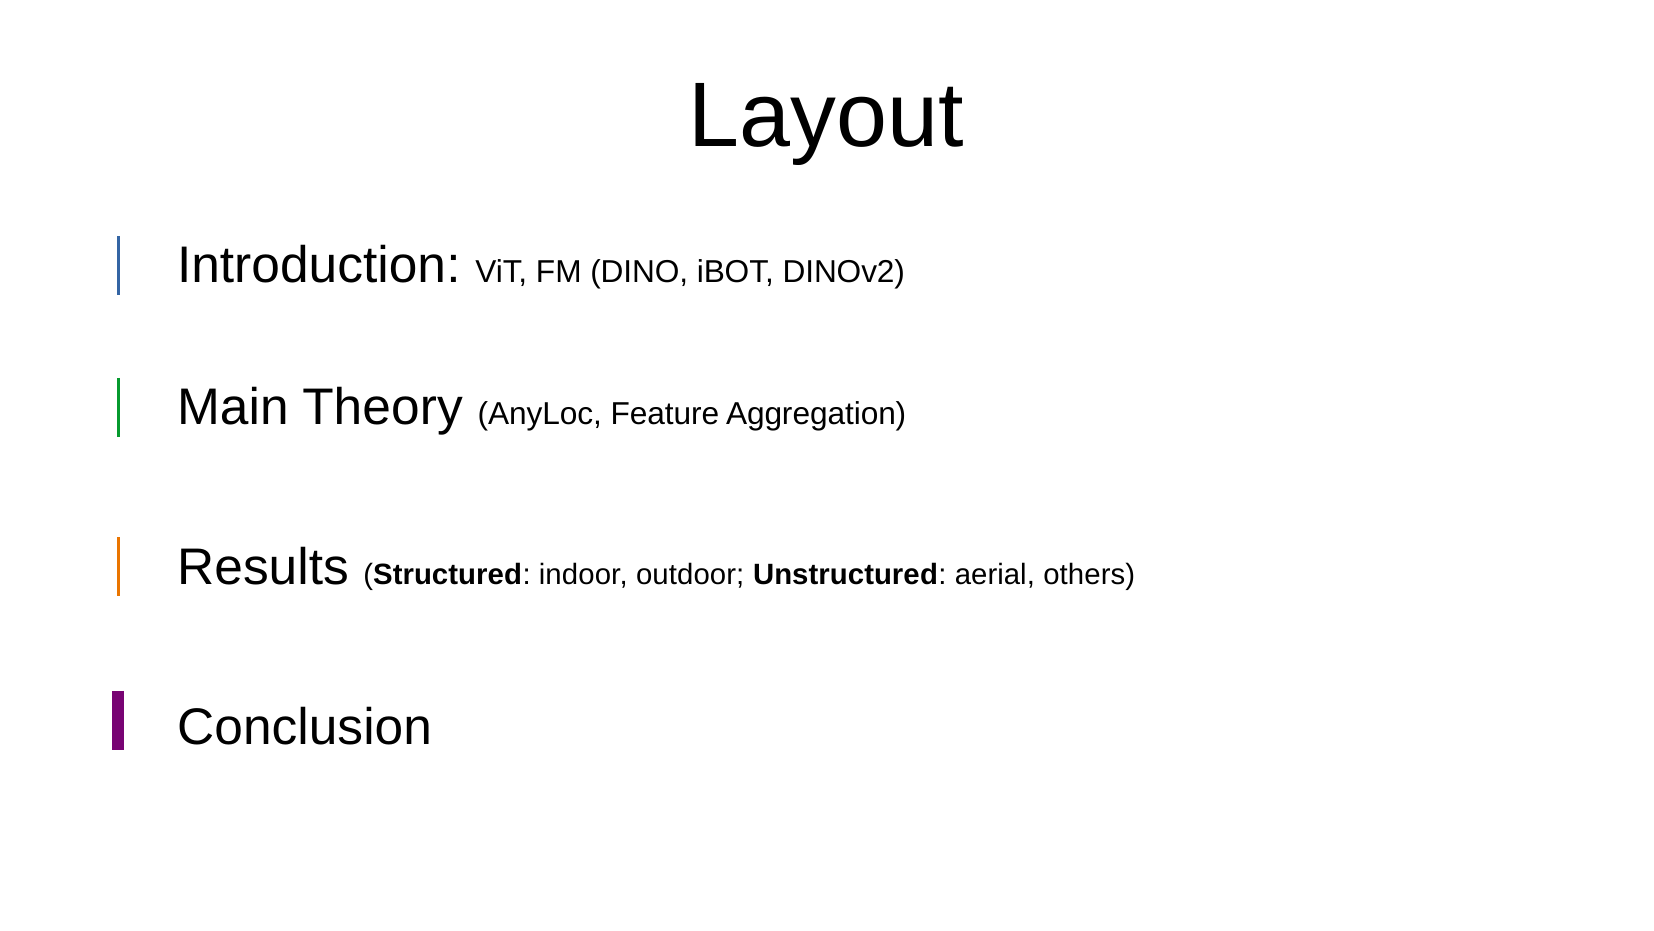

# Layout
Introduction: ViT, FM (DINO, iBOT, DINOv2)
Main Theory (AnyLoc, Feature Aggregation)
Results (Structured: indoor, outdoor; Unstructured: aerial, others)
Conclusion